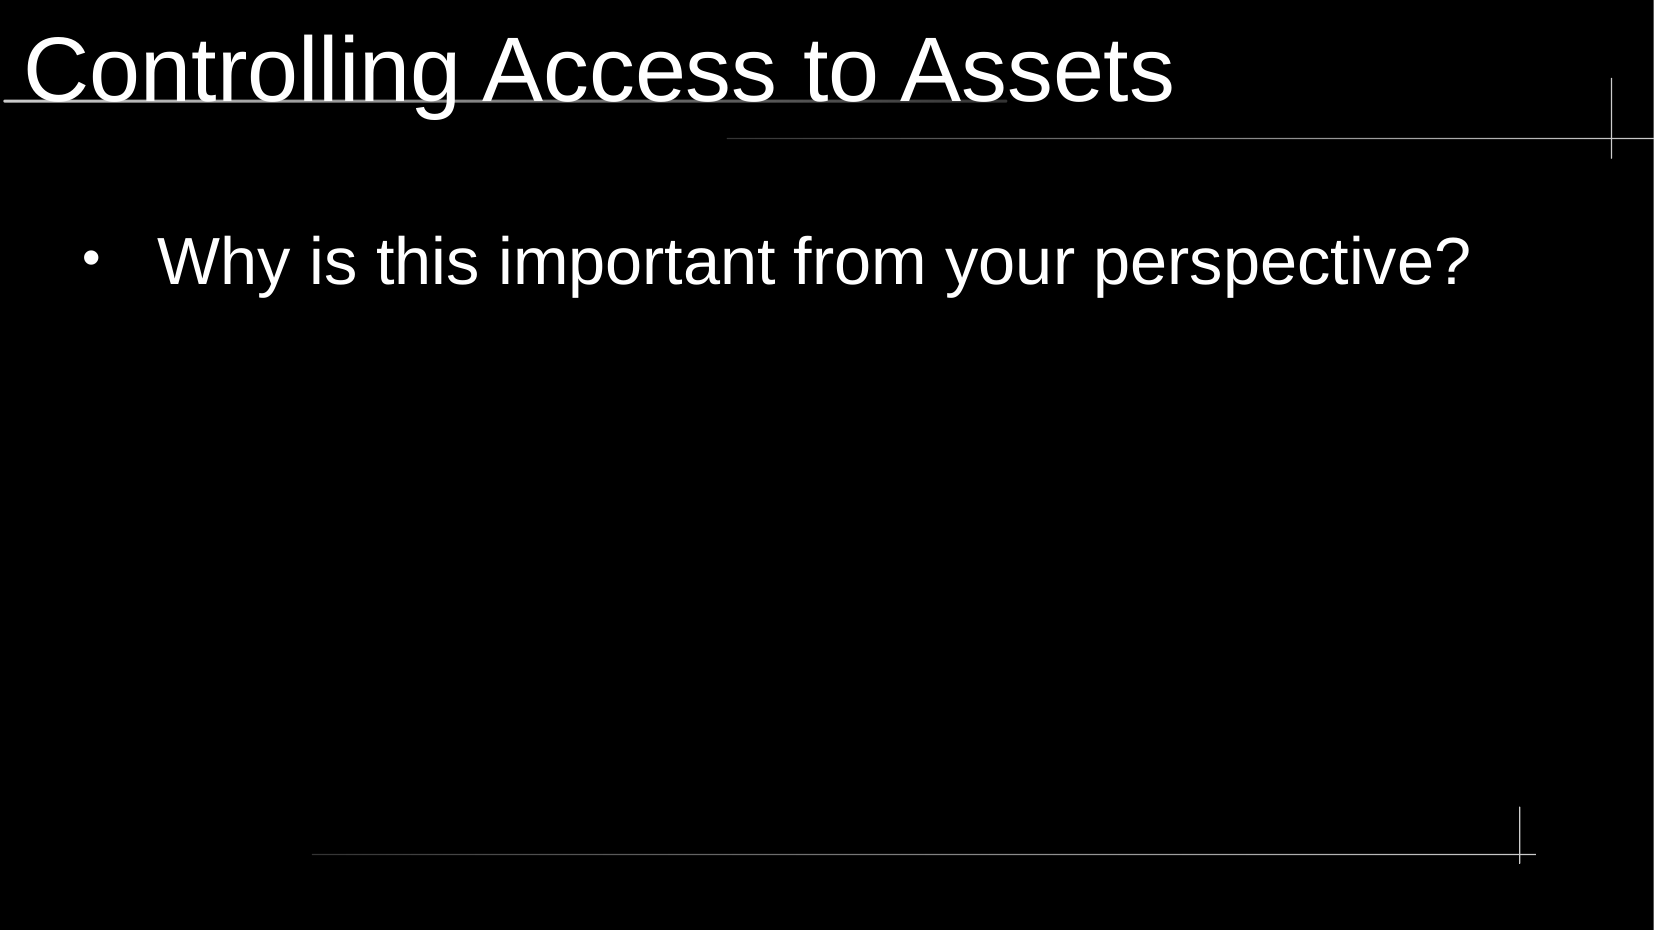

# Controlling Access to Assets
Why is this important from your perspective?